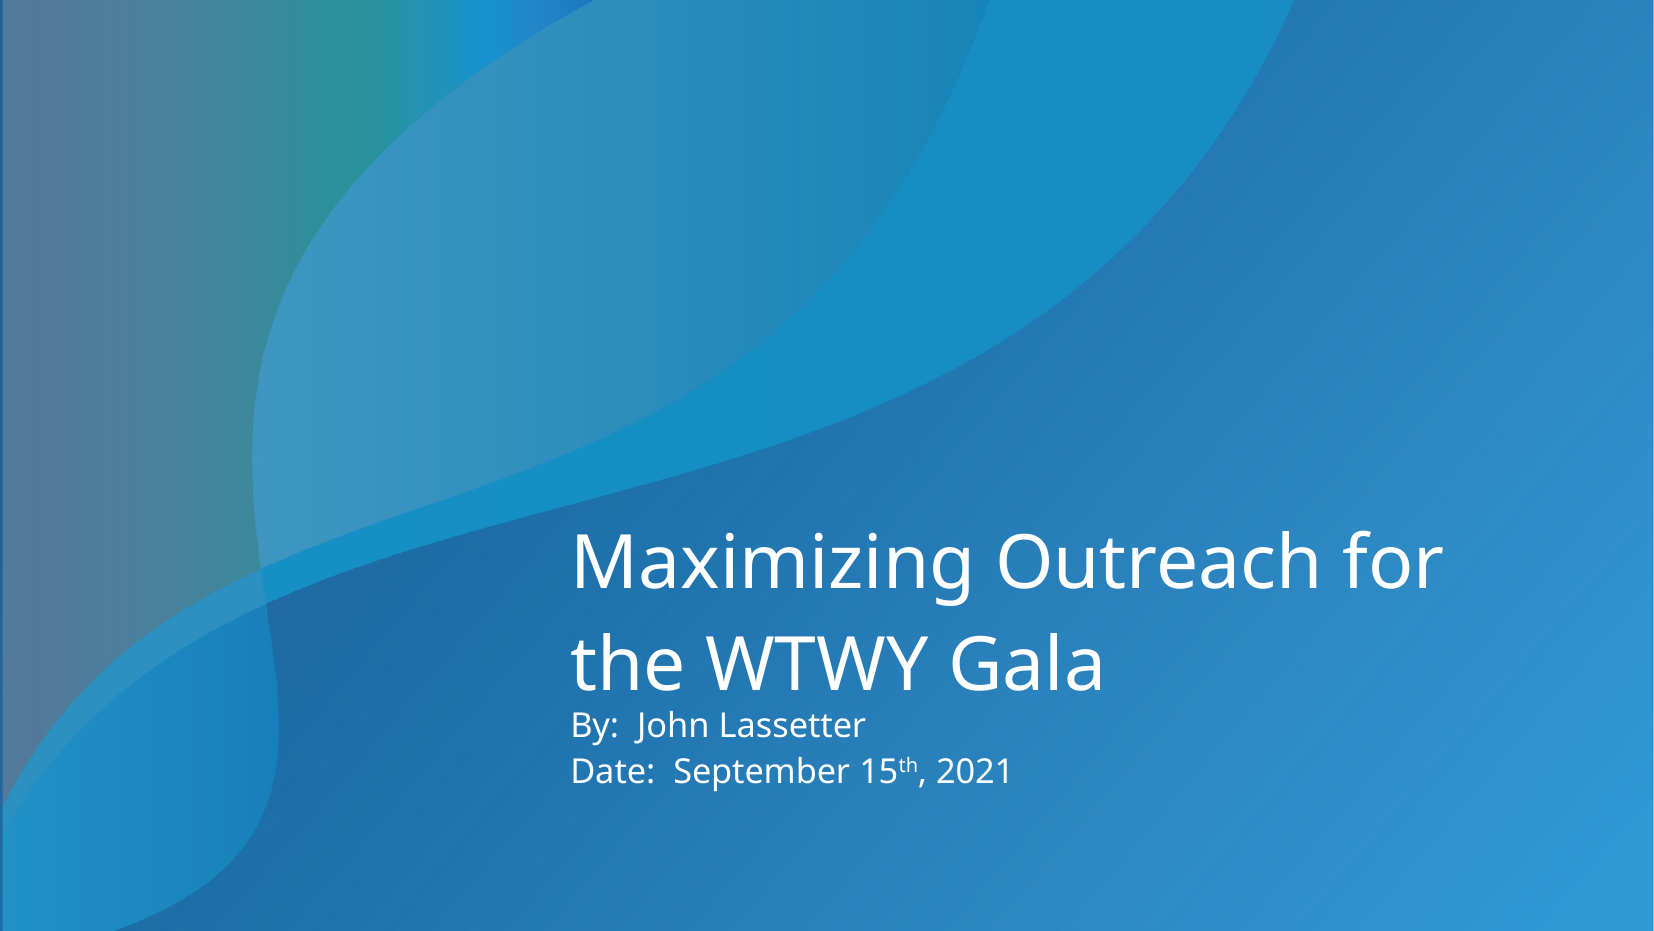

# Maximizing Outreach for the WTWY Gala
By: John Lassetter
Date: September 15th, 2021